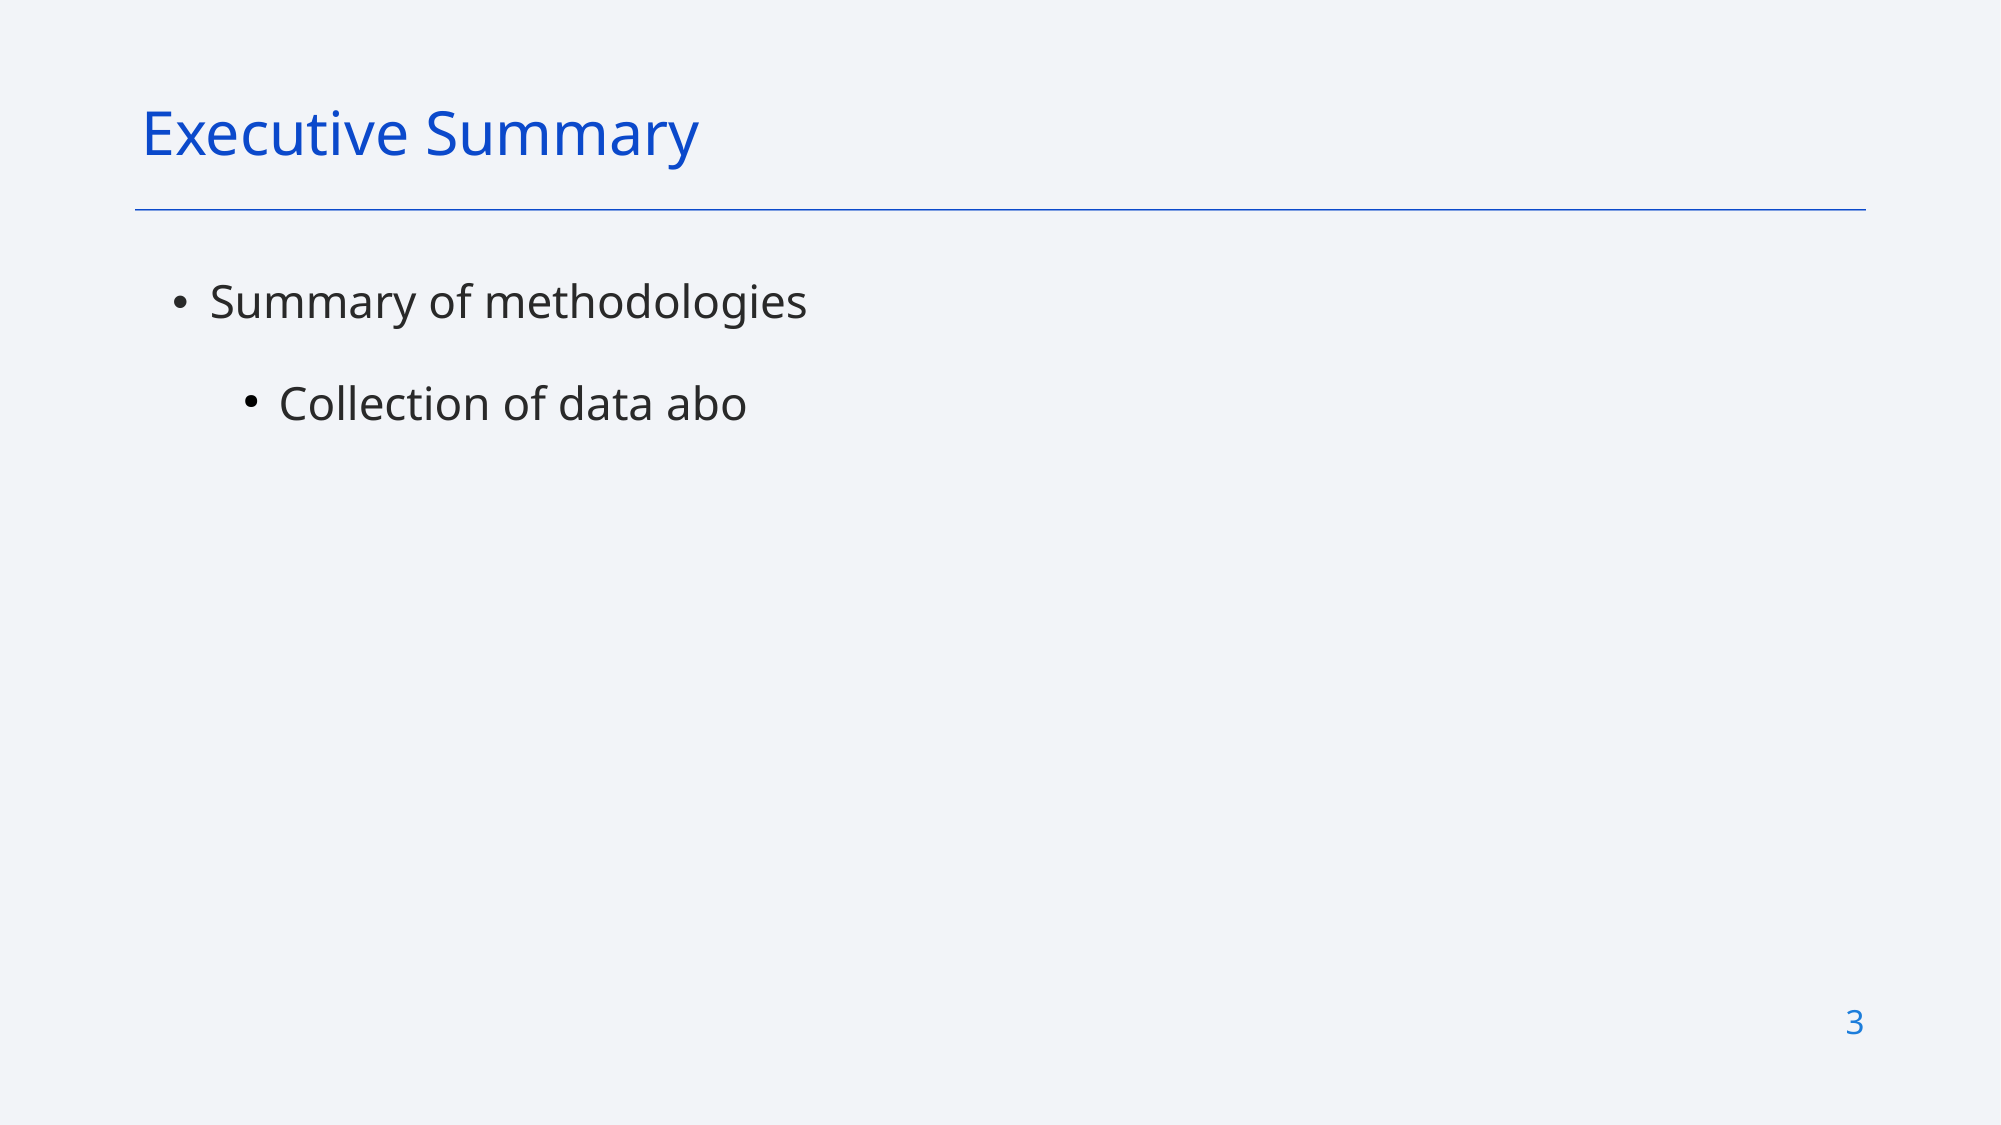

Executive Summary
Summary of methodologies
Collection of data abo